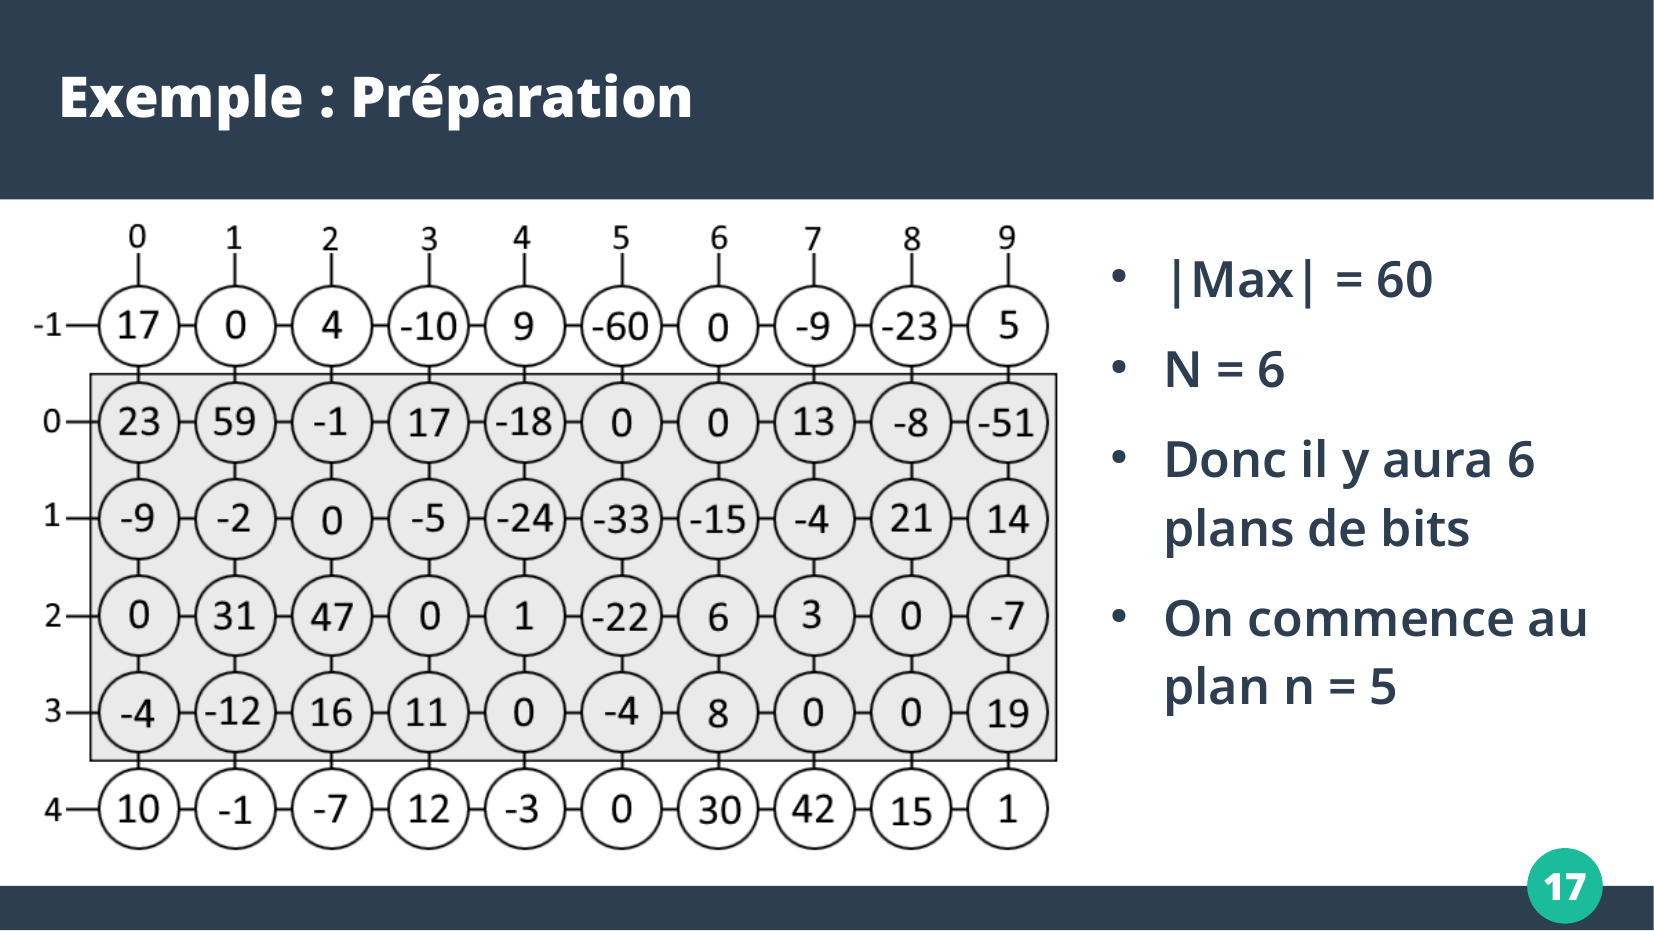

# Exemple : Préparation
|Max| = 60
N = 6
Donc il y aura 6 plans de bits
On commence au plan n = 5